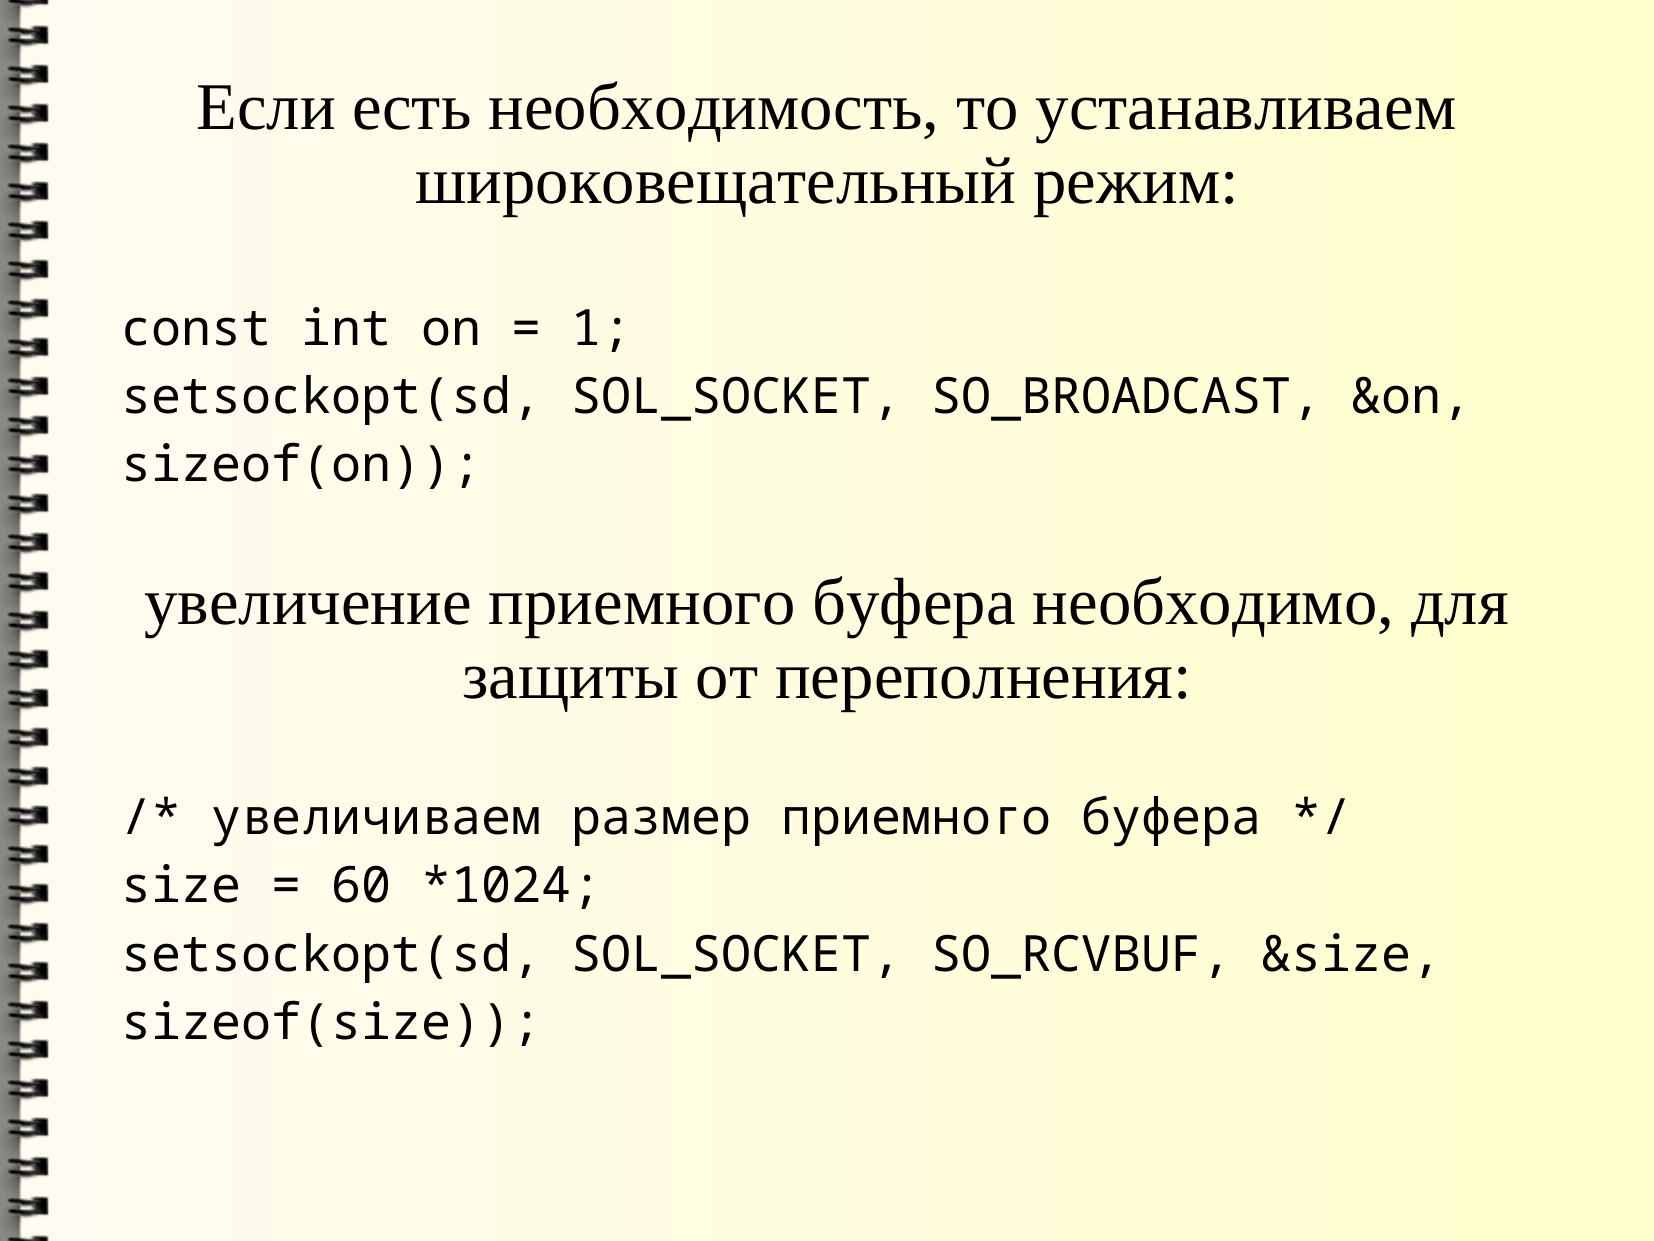

# Если есть необходимость, то устанавливаем широковещательный режим:
const int on = 1;
setsockopt(sd, SOL_SOCKET, SO_BROADCAST, &on, sizeof(on));
увеличение приемного буфера необходимо, для защиты от переполнения:
/* увеличиваем размер приемного буфера */
size = 60 *1024;
setsockopt(sd, SOL_SOCKET, SO_RCVBUF, &size, sizeof(size));